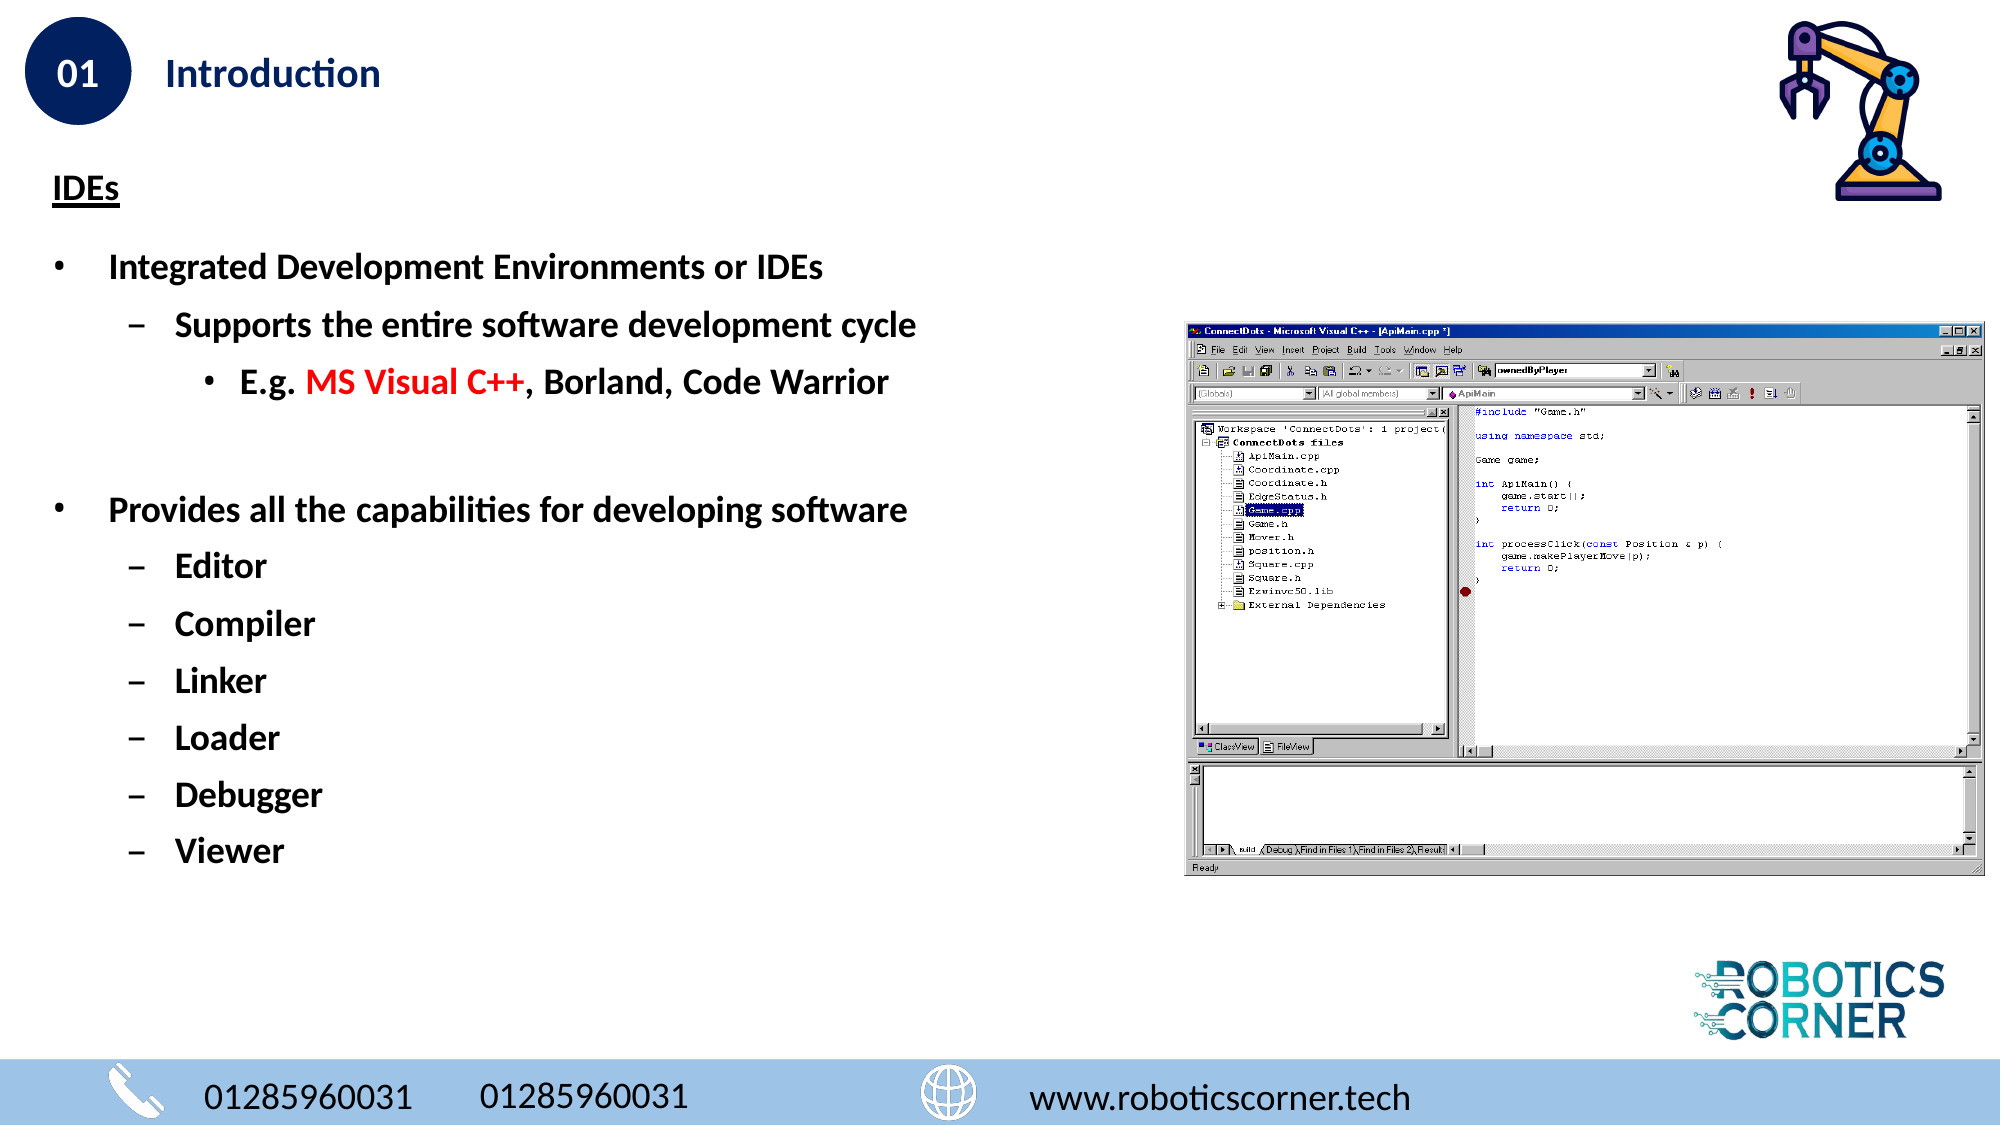

01
Introduction
IDEs
Integrated Development Environments or IDEs
Supports the entire software development cycle
E.g. MS Visual C++, Borland, Code Warrior
Provides all the capabilities for developing software
Editor
Compiler
Linker
Loader
Debugger
Viewer
01285960031
01285960031
www.roboticscorner.tech